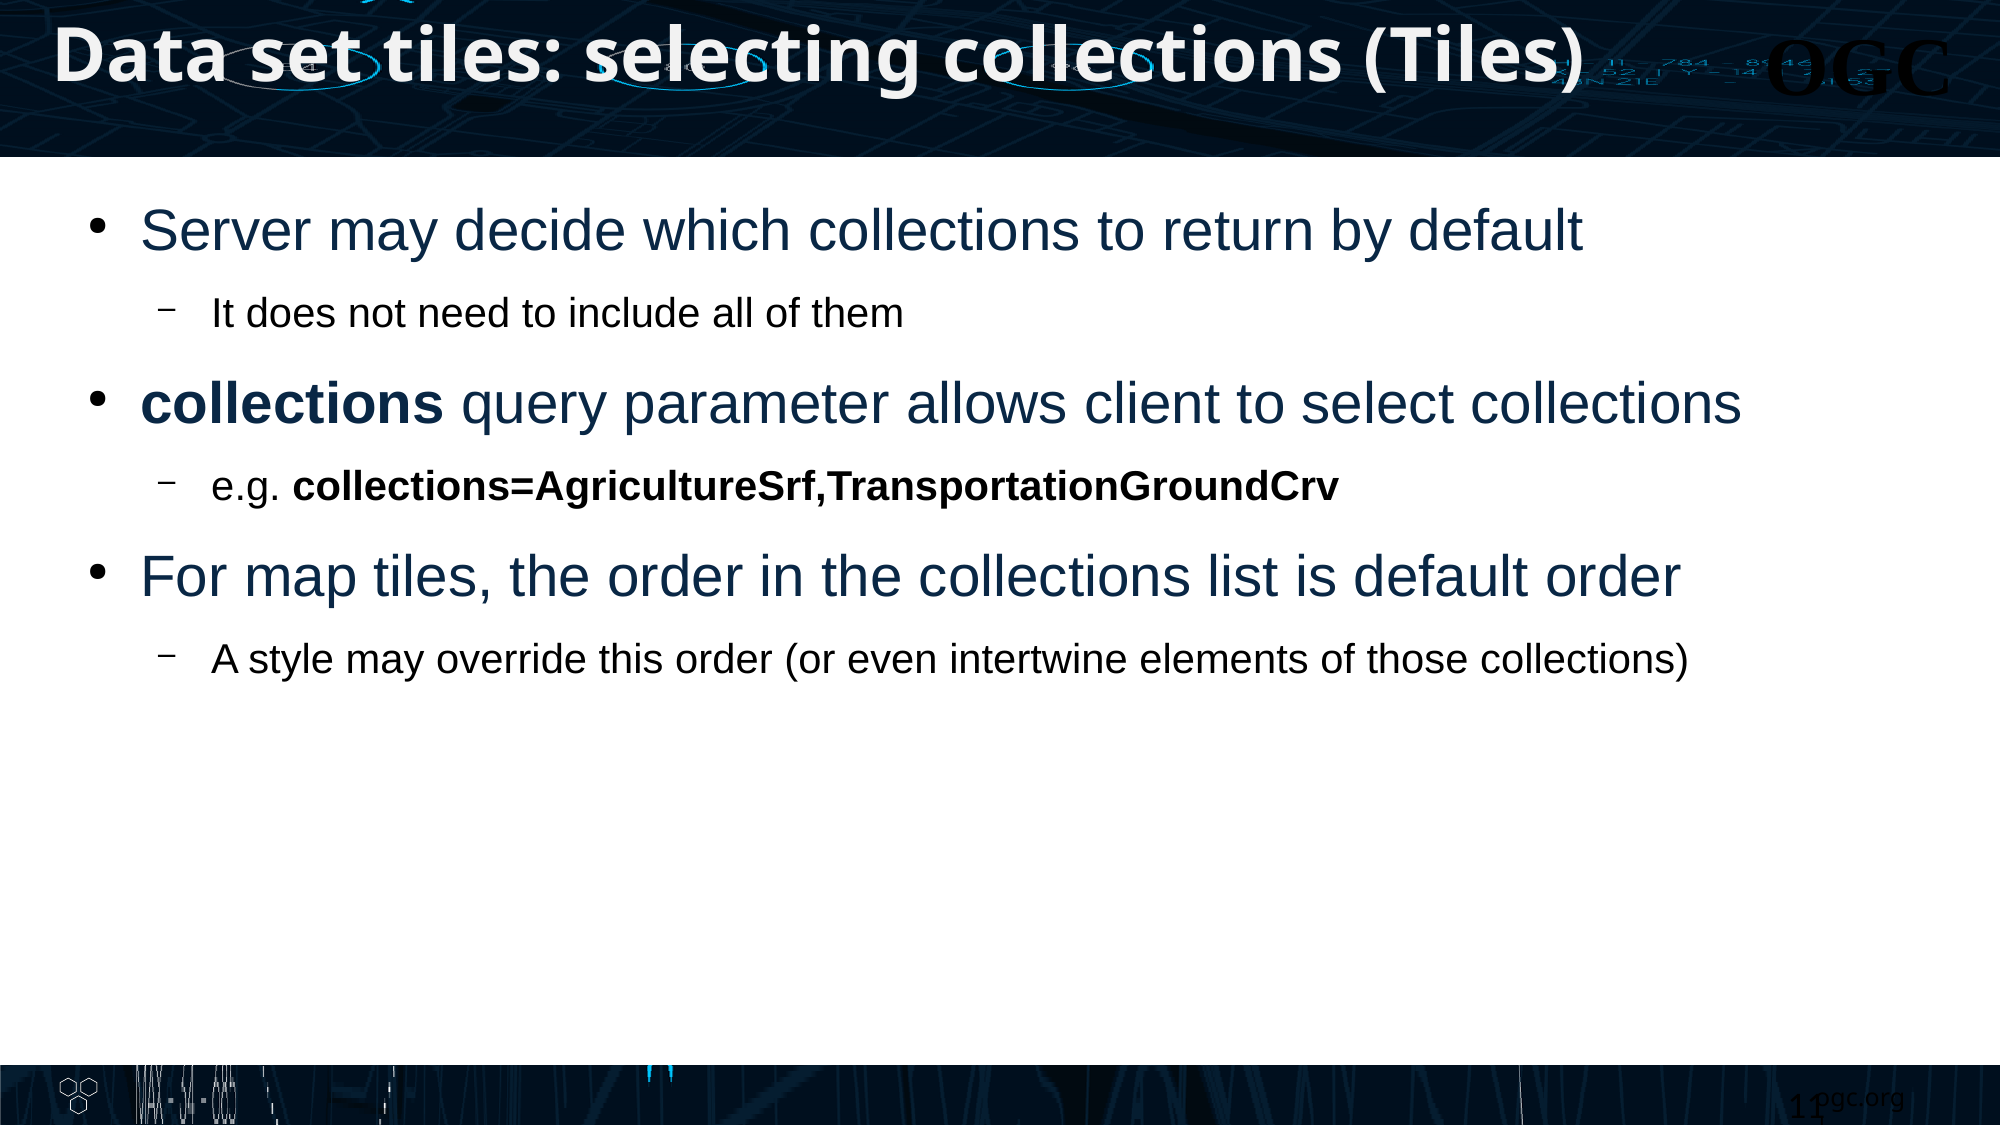

Data set tiles: selecting collections (Tiles)
# Server may decide which collections to return by default
It does not need to include all of them
collections query parameter allows client to select collections
e.g. collections=AgricultureSrf,TransportationGroundCrv
For map tiles, the order in the collections list is default order
A style may override this order (or even intertwine elements of those collections)